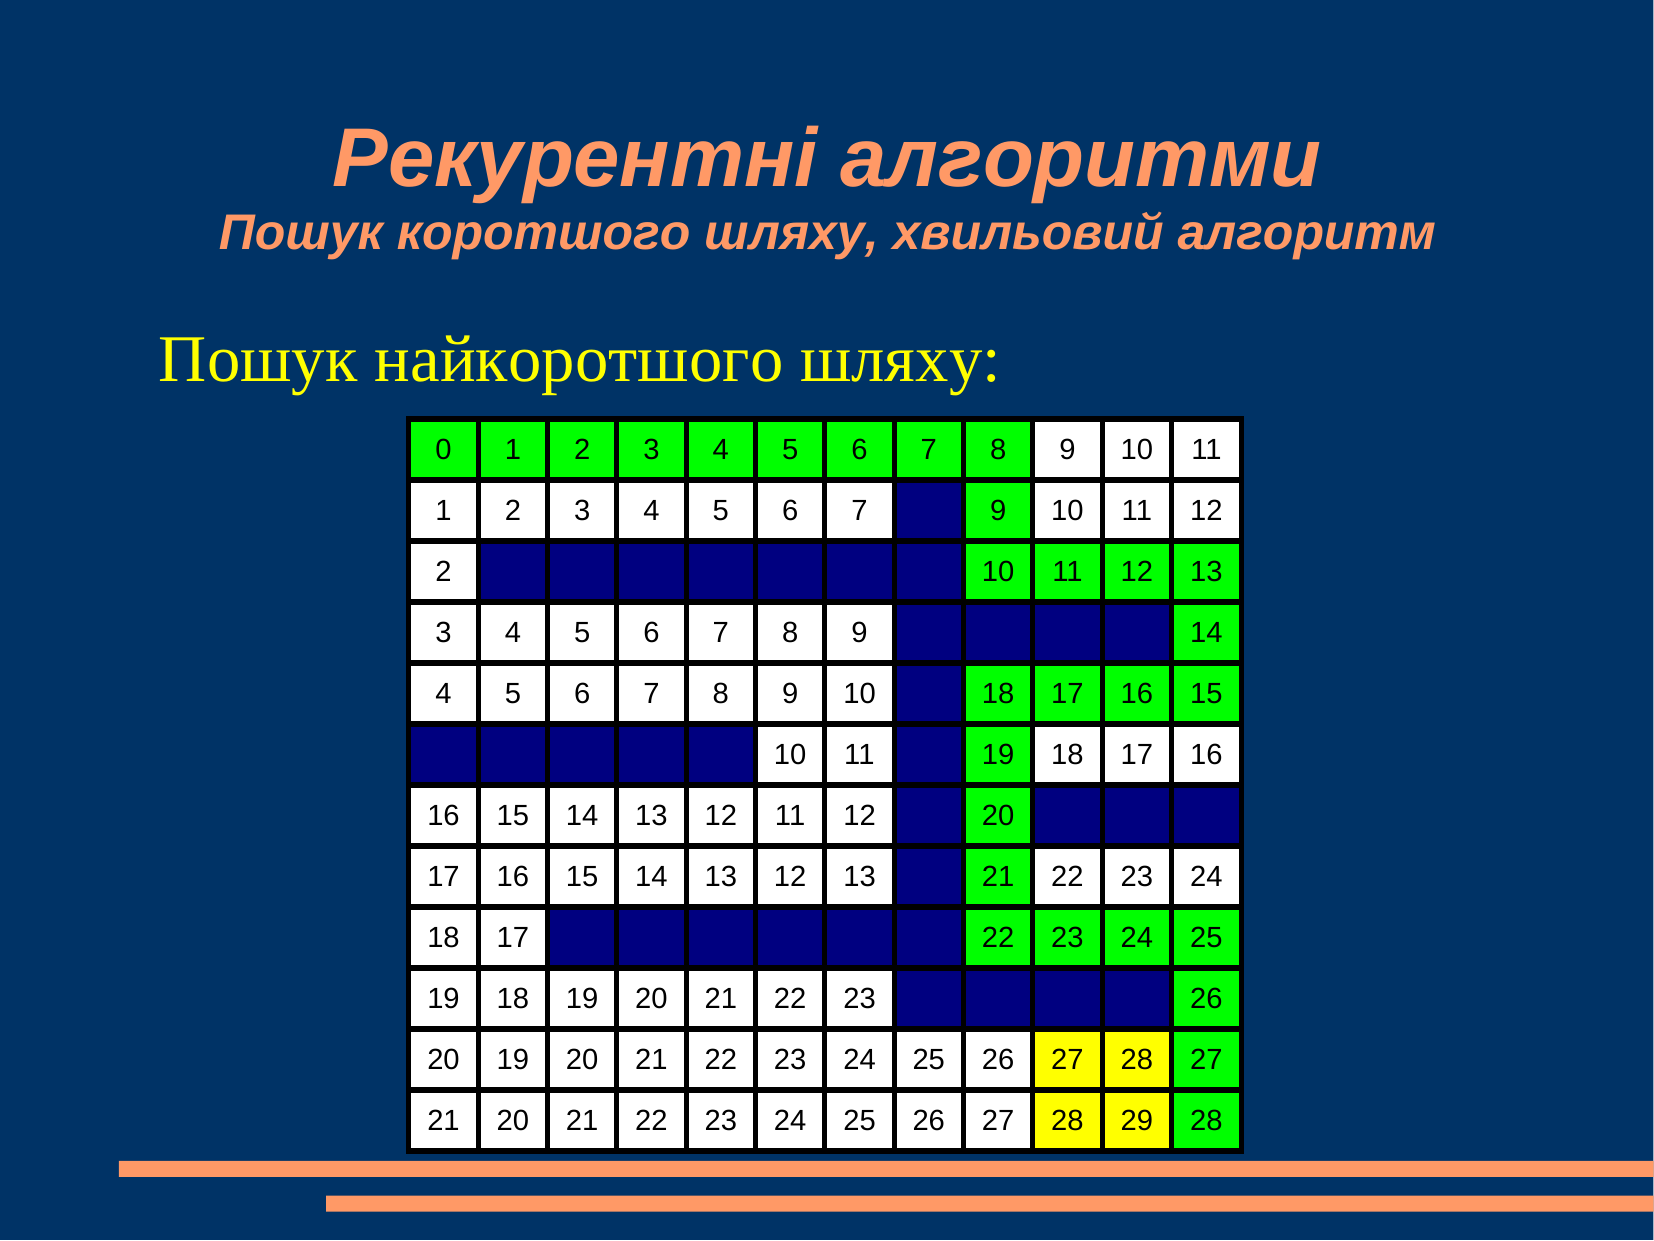

Рекурентні алгоритми
Пошук коротшого шляху, хвильовий алгоритм
# Пошук найкоротшого шляху:
| 0 | 1 | 2 | 3 | 4 | 5 | 6 | 7 | 8 | 9 | 10 | 11 |
| --- | --- | --- | --- | --- | --- | --- | --- | --- | --- | --- | --- |
| 1 | 2 | 3 | 4 | 5 | 6 | 7 | | 9 | 10 | 11 | 12 |
| 2 | | | | | | | | 10 | 11 | 12 | 13 |
| 3 | 4 | 5 | 6 | 7 | 8 | 9 | | | | | 14 |
| 4 | 5 | 6 | 7 | 8 | 9 | 10 | | 18 | 17 | 16 | 15 |
| | | | | | 10 | 11 | | 19 | 18 | 17 | 16 |
| 16 | 15 | 14 | 13 | 12 | 11 | 12 | | 20 | | | |
| 17 | 16 | 15 | 14 | 13 | 12 | 13 | | 21 | 22 | 23 | 24 |
| 18 | 17 | | | | | | | 22 | 23 | 24 | 25 |
| 19 | 18 | 19 | 20 | 21 | 22 | 23 | | | | | 26 |
| 20 | 19 | 20 | 21 | 22 | 23 | 24 | 25 | 26 | 27 | 28 | 27 |
| 21 | 20 | 21 | 22 | 23 | 24 | 25 | 26 | 27 | 28 | 29 | 28 |